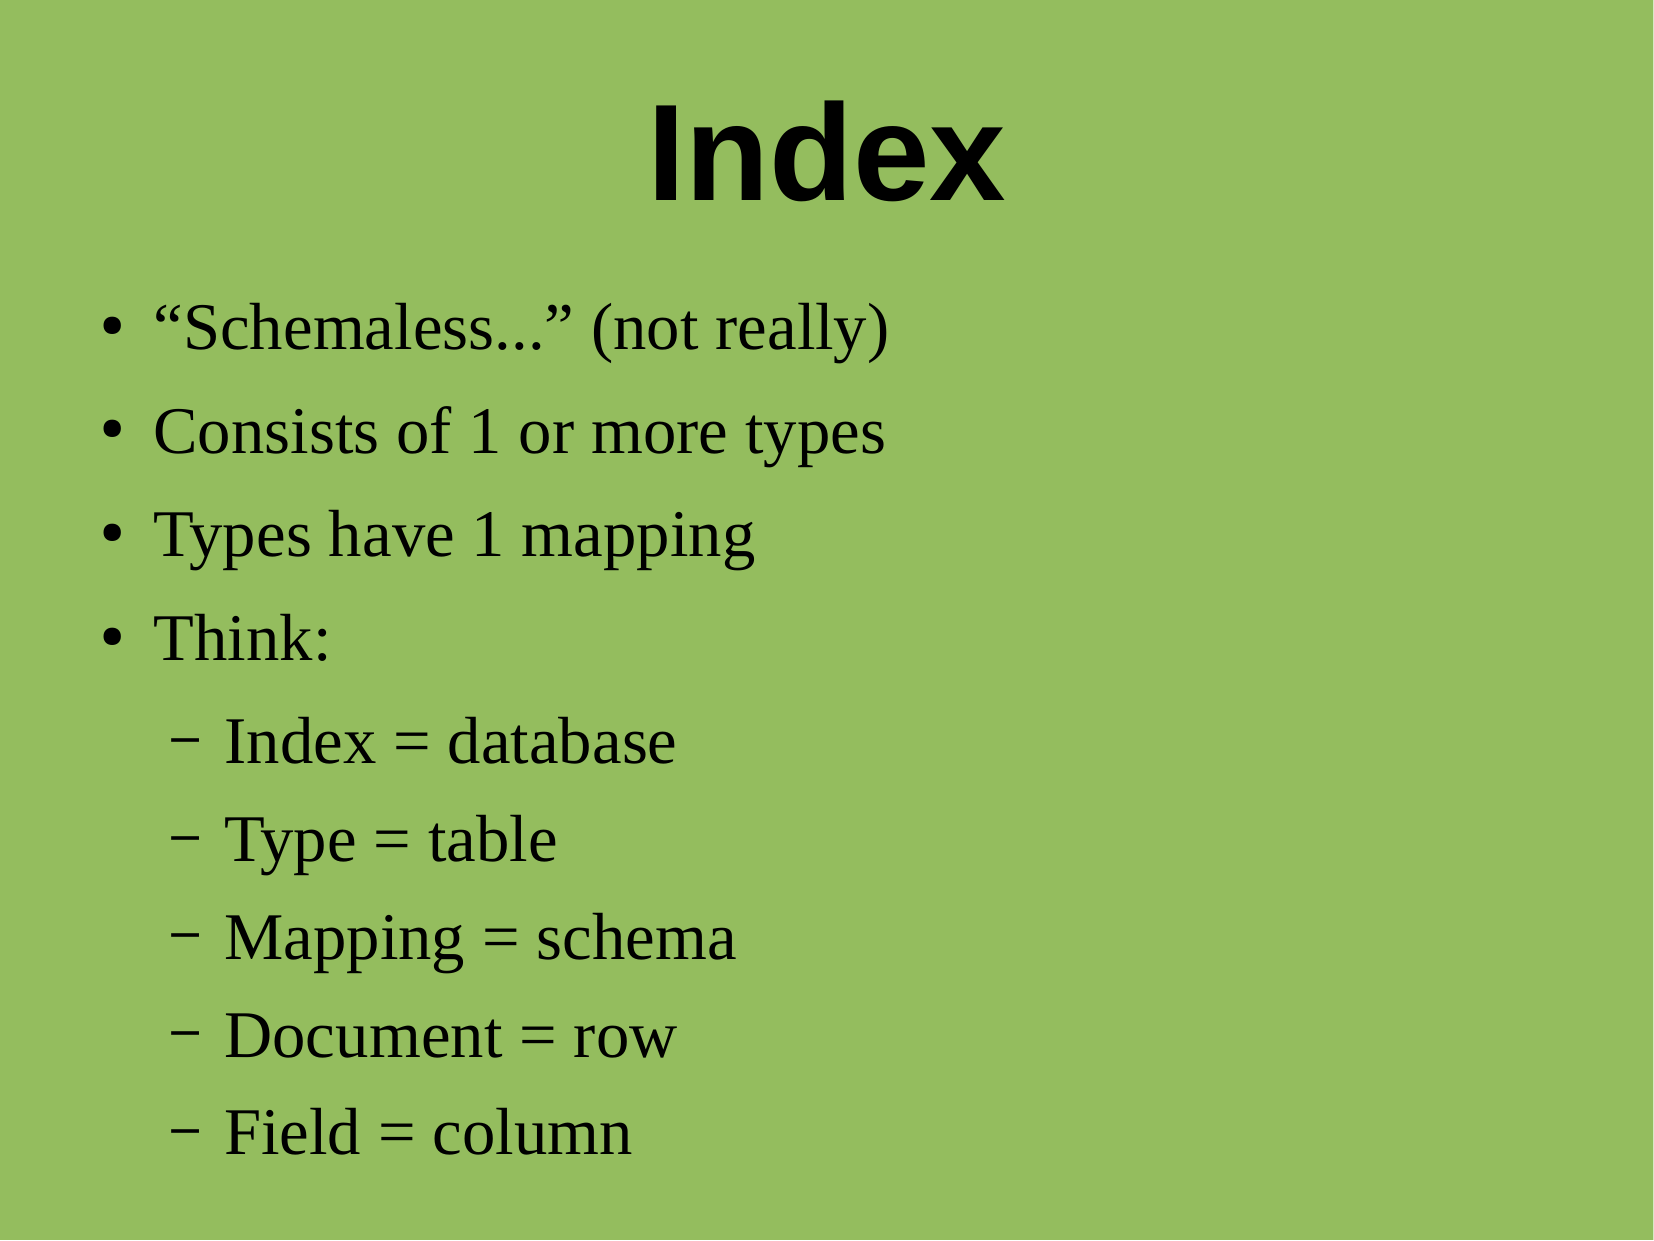

# Index
“Schemaless...” (not really)
Consists of 1 or more types
Types have 1 mapping
Think:
Index = database
Type = table
Mapping = schema
Document = row
Field = column